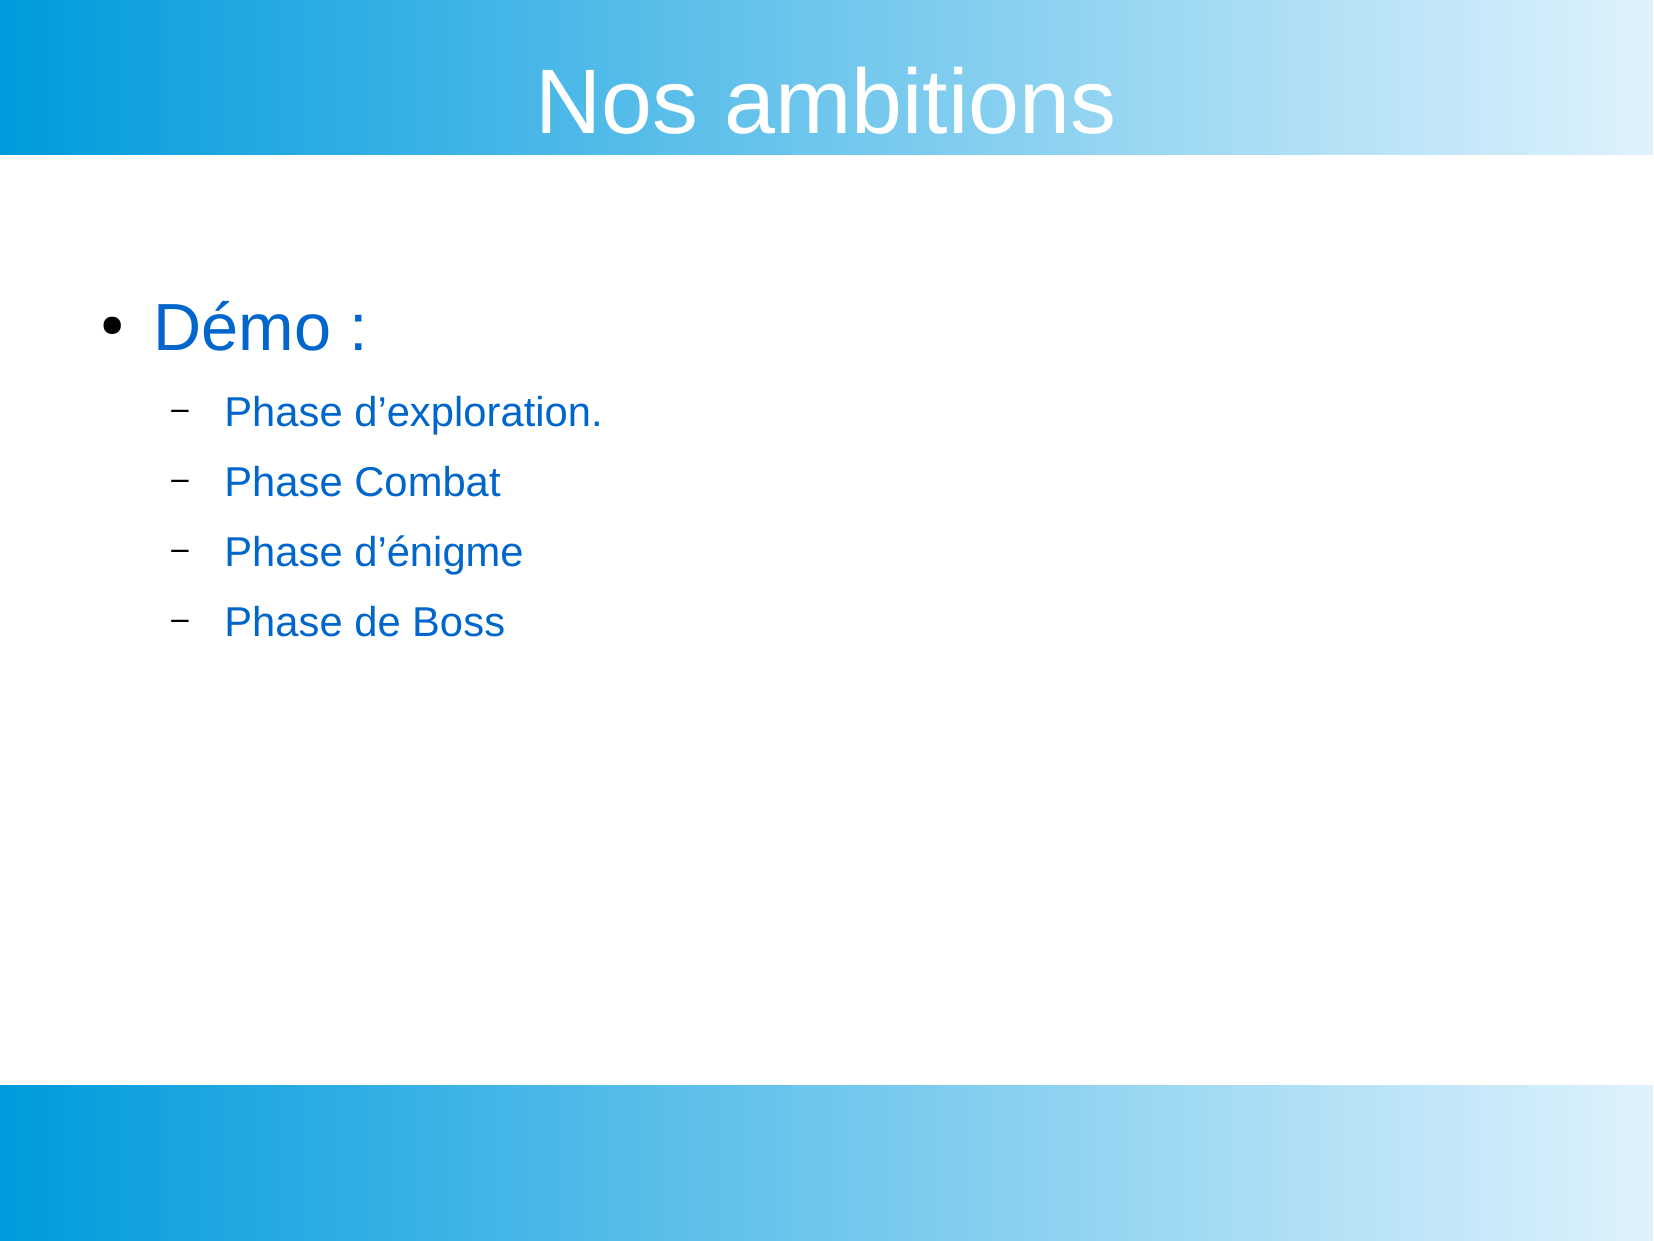

# Nos ambitions
Démo :
Phase d’exploration.
Phase Combat
Phase d’énigme
Phase de Boss